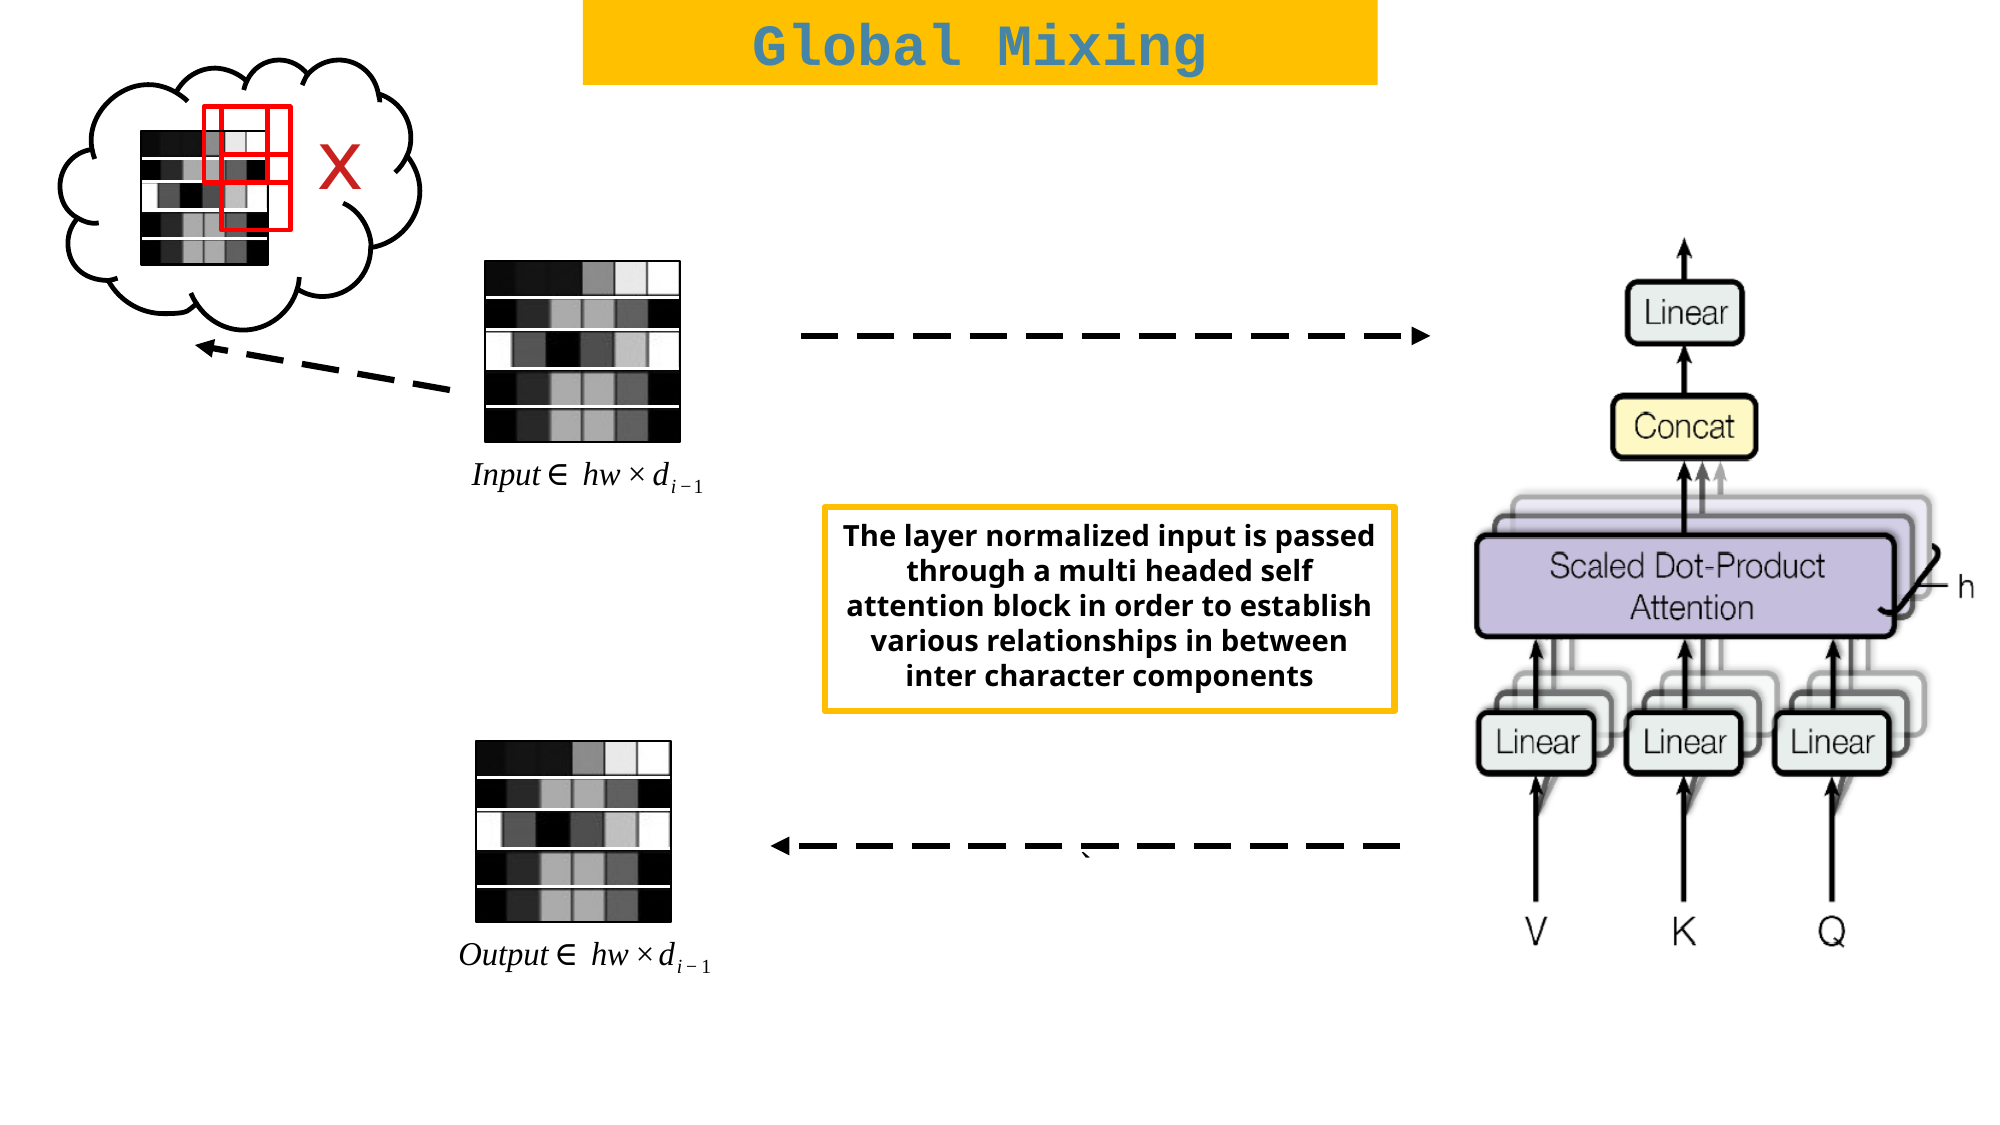

Global Mixing
x
The layer normalized input is passed
through a multi headed self attention block in order to establish various relationships in between inter character components
`